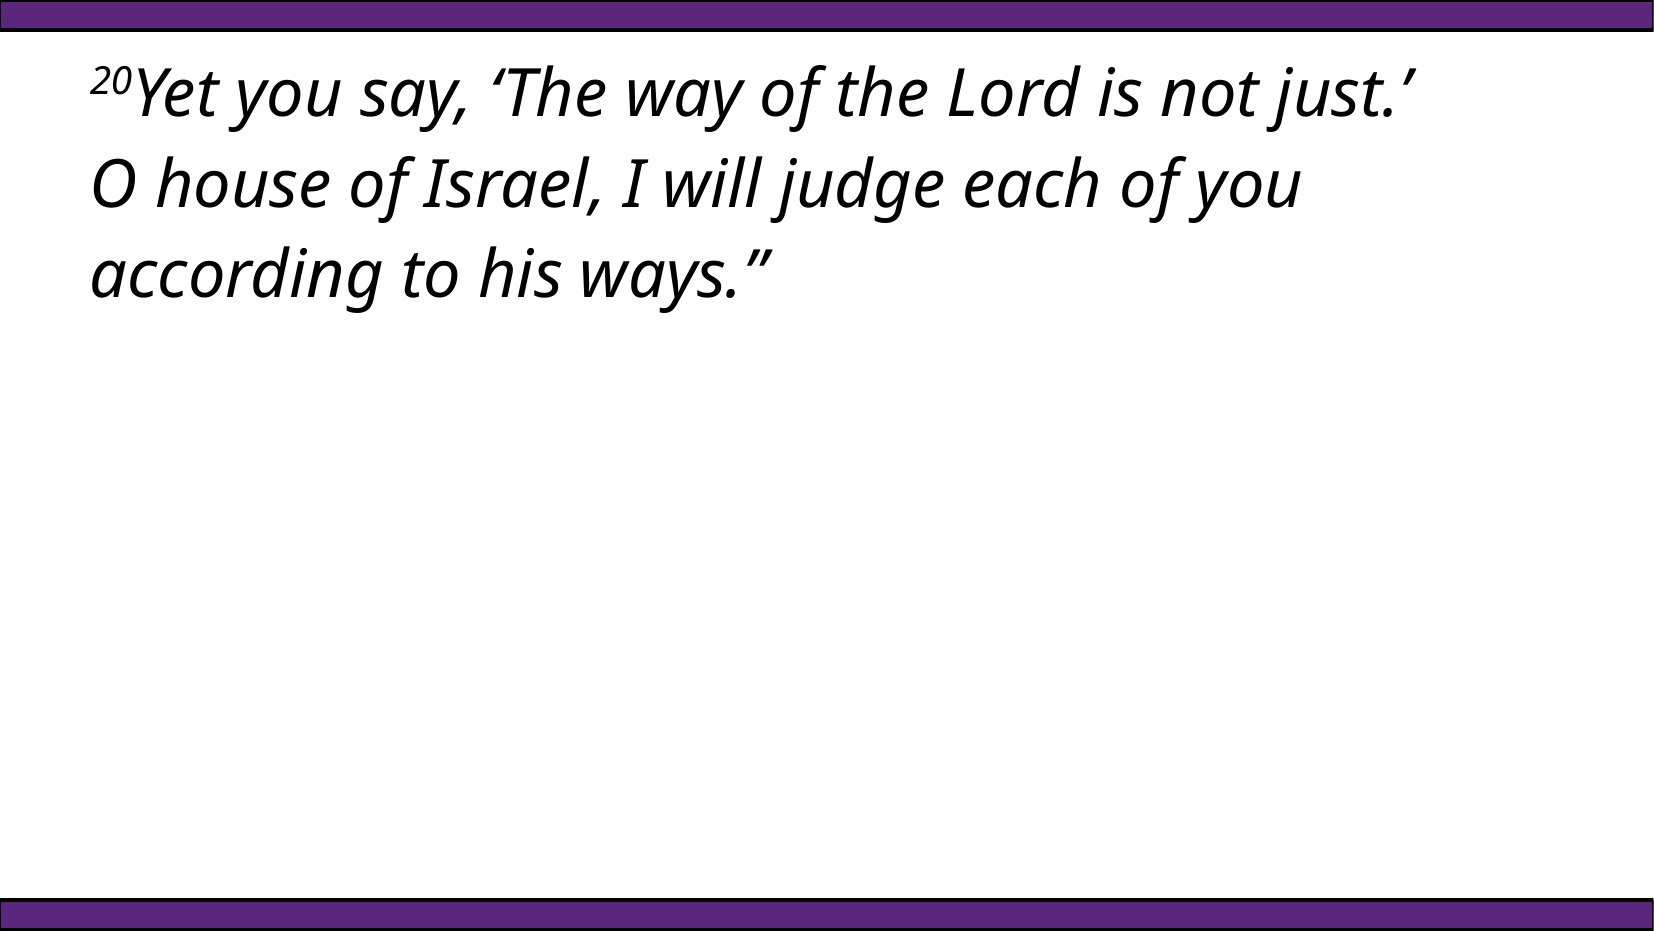

20Yet you say, ‘The way of the Lord is not just.’
O house of Israel, I will judge each of you according to his ways.”